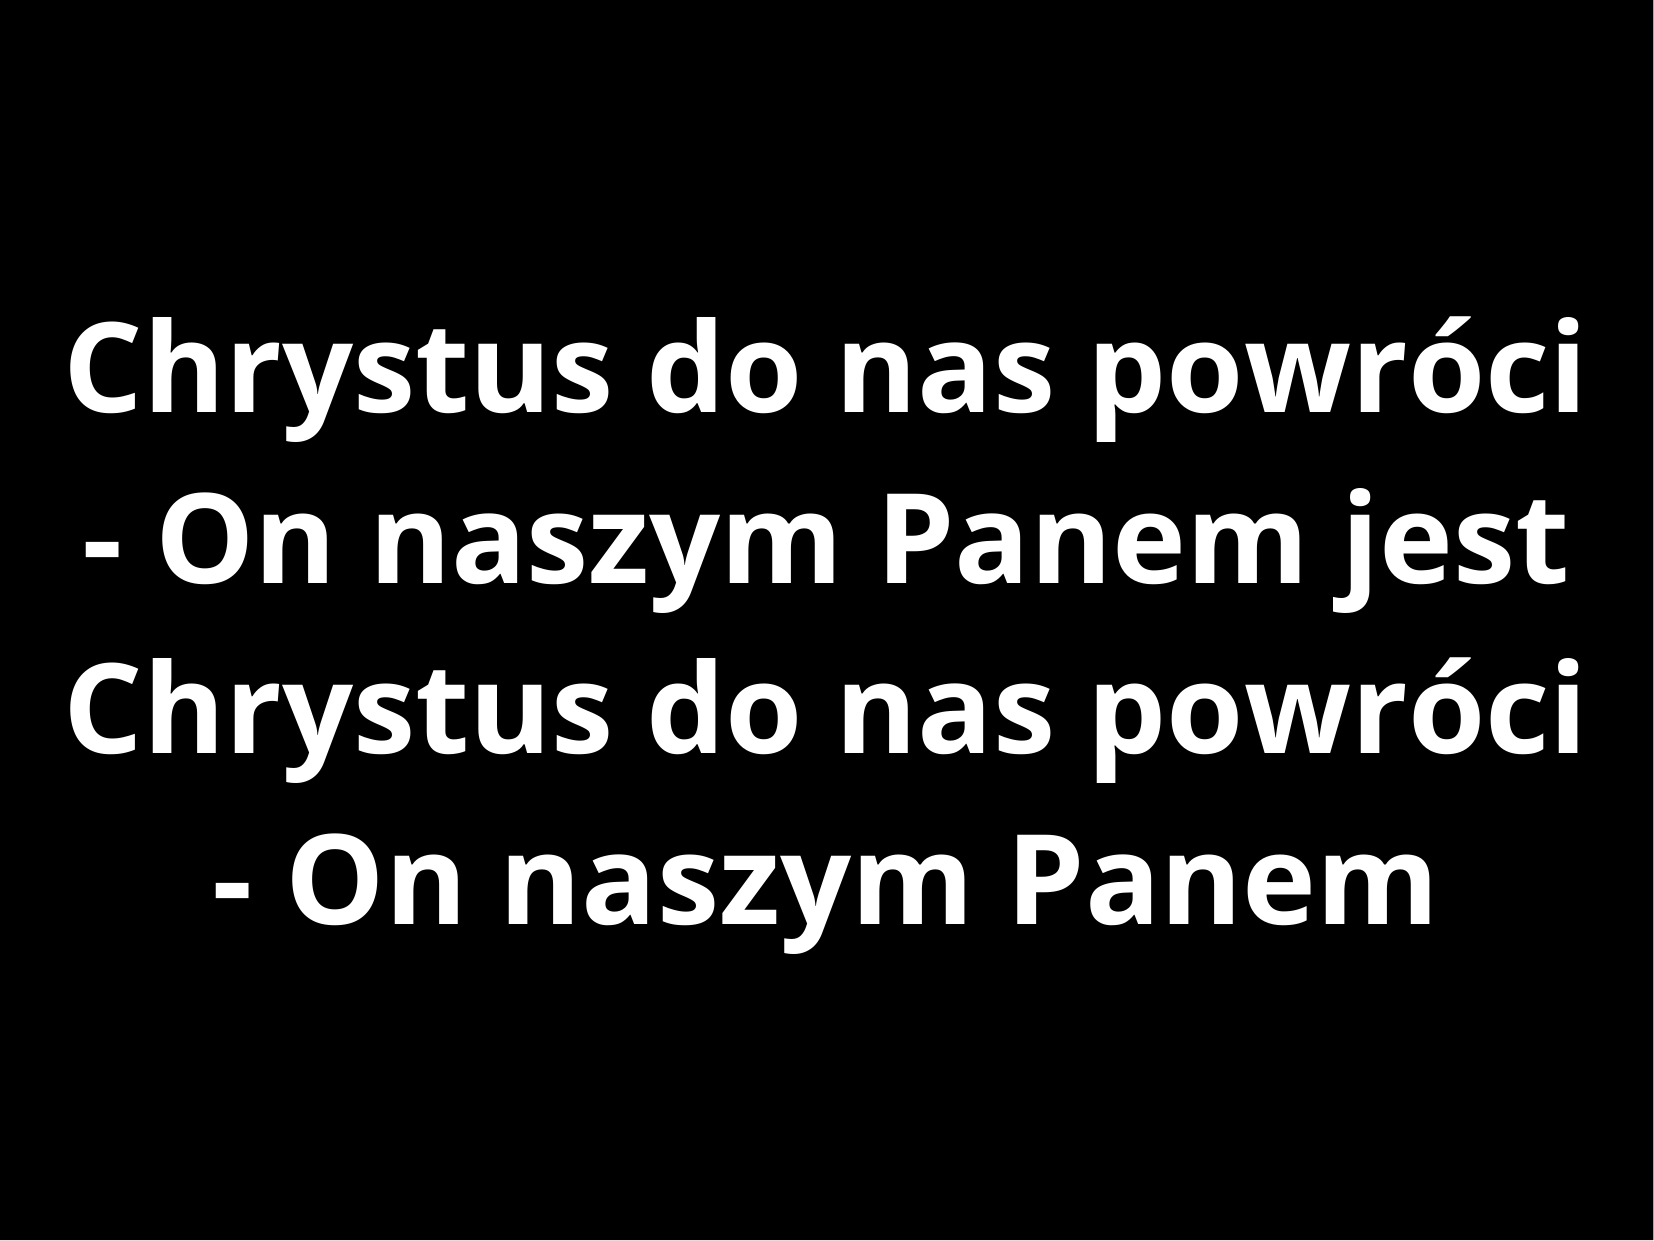

# Chrystus do nas powróci - On naszym Panem jest Chrystus do nas powróci - On naszym Panem